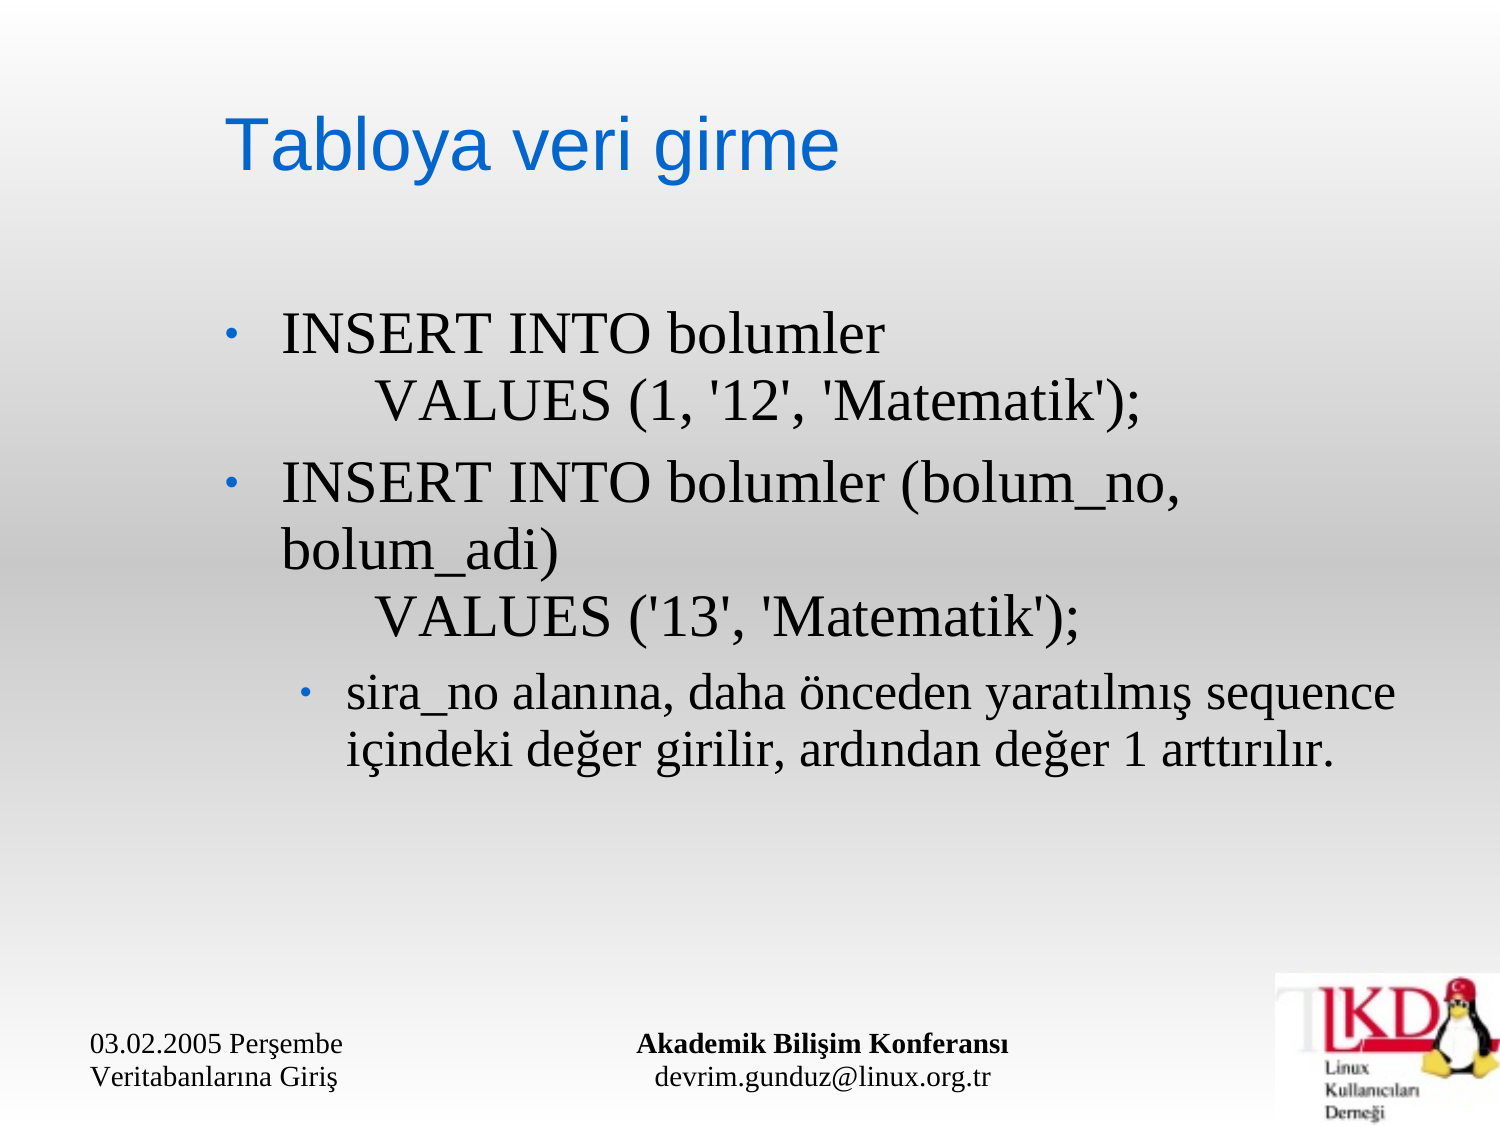

# Tabloya veri girme
INSERT INTO bolumler
	VALUES (1, '12', 'Matematik');
INSERT INTO bolumler (bolum_no, bolum_adi)
	VALUES ('13', 'Matematik');
sira_no alanına, daha önceden yaratılmış sequence içindeki değer girilir, ardından değer 1 arttırılır.